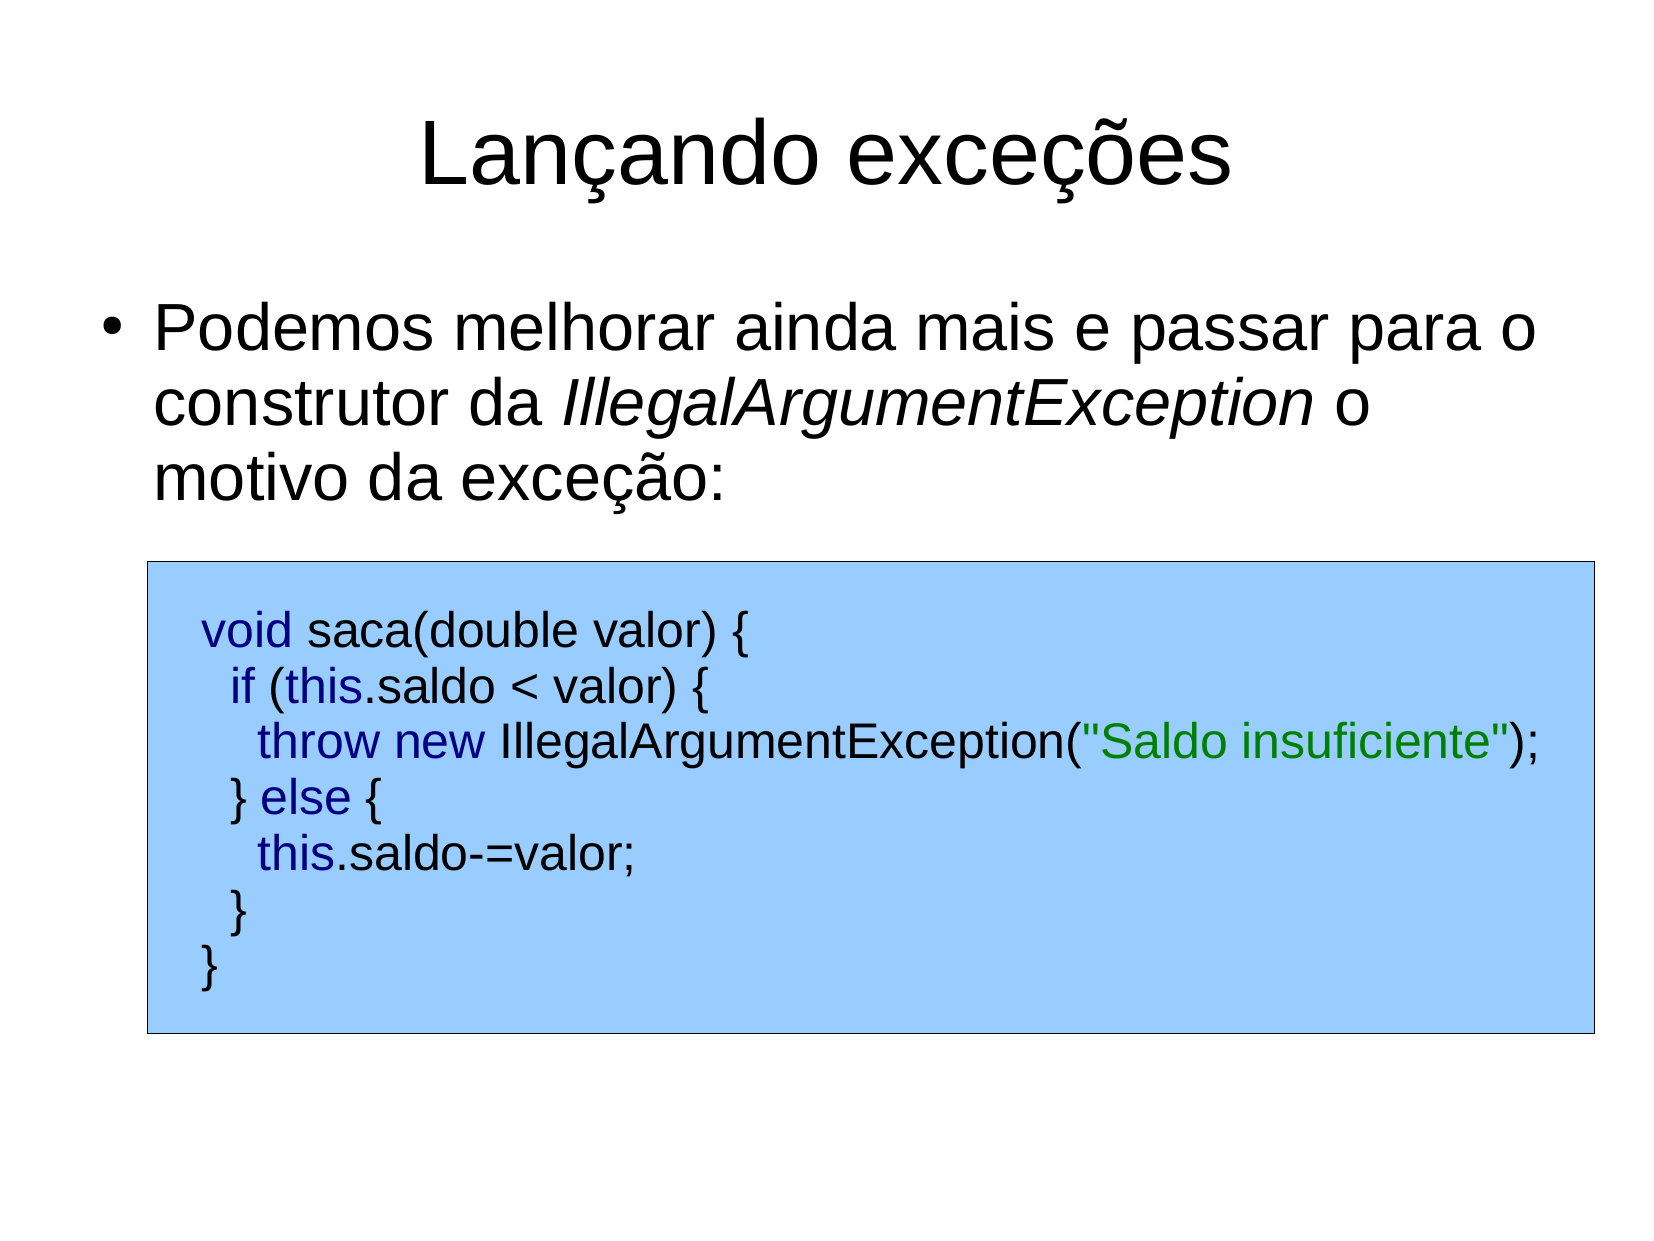

# Lançando exceções
Podemos melhorar ainda mais e passar para o construtor da IllegalArgumentException o motivo da exceção:
void saca(double valor) {
 if (this.saldo < valor) {
 throw new IllegalArgumentException("Saldo insuficiente");
 } else {
 this.saldo-=valor;
 }
}